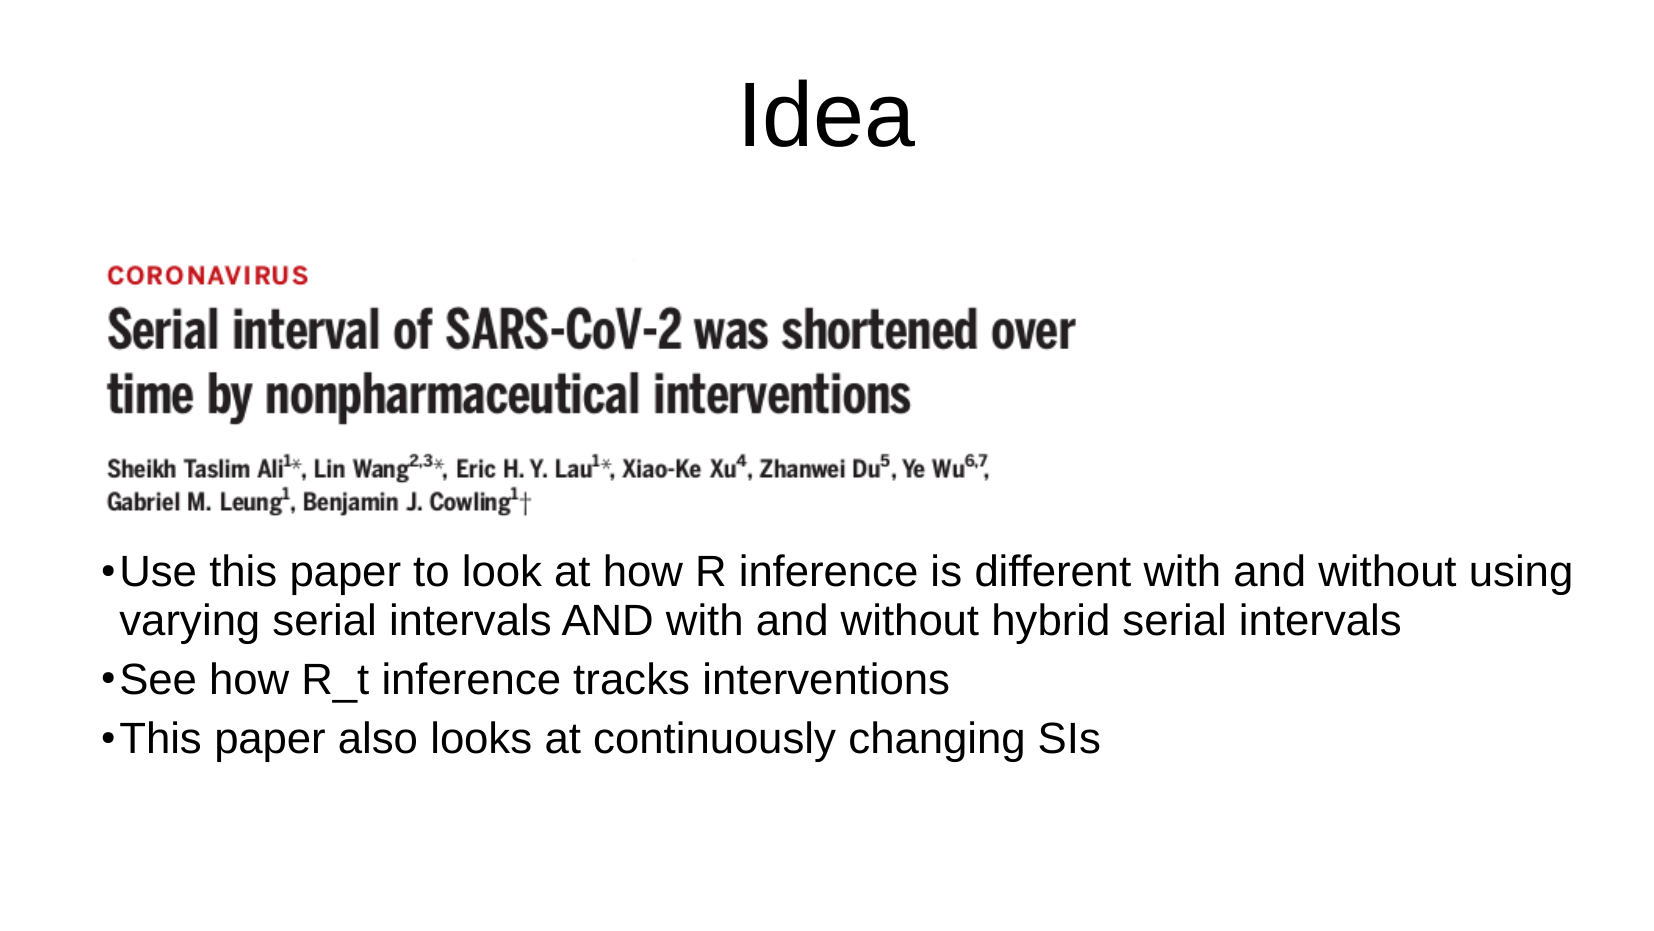

# Idea
Use this paper to look at how R inference is different with and without using varying serial intervals AND with and without hybrid serial intervals
See how R_t inference tracks interventions
This paper also looks at continuously changing SIs